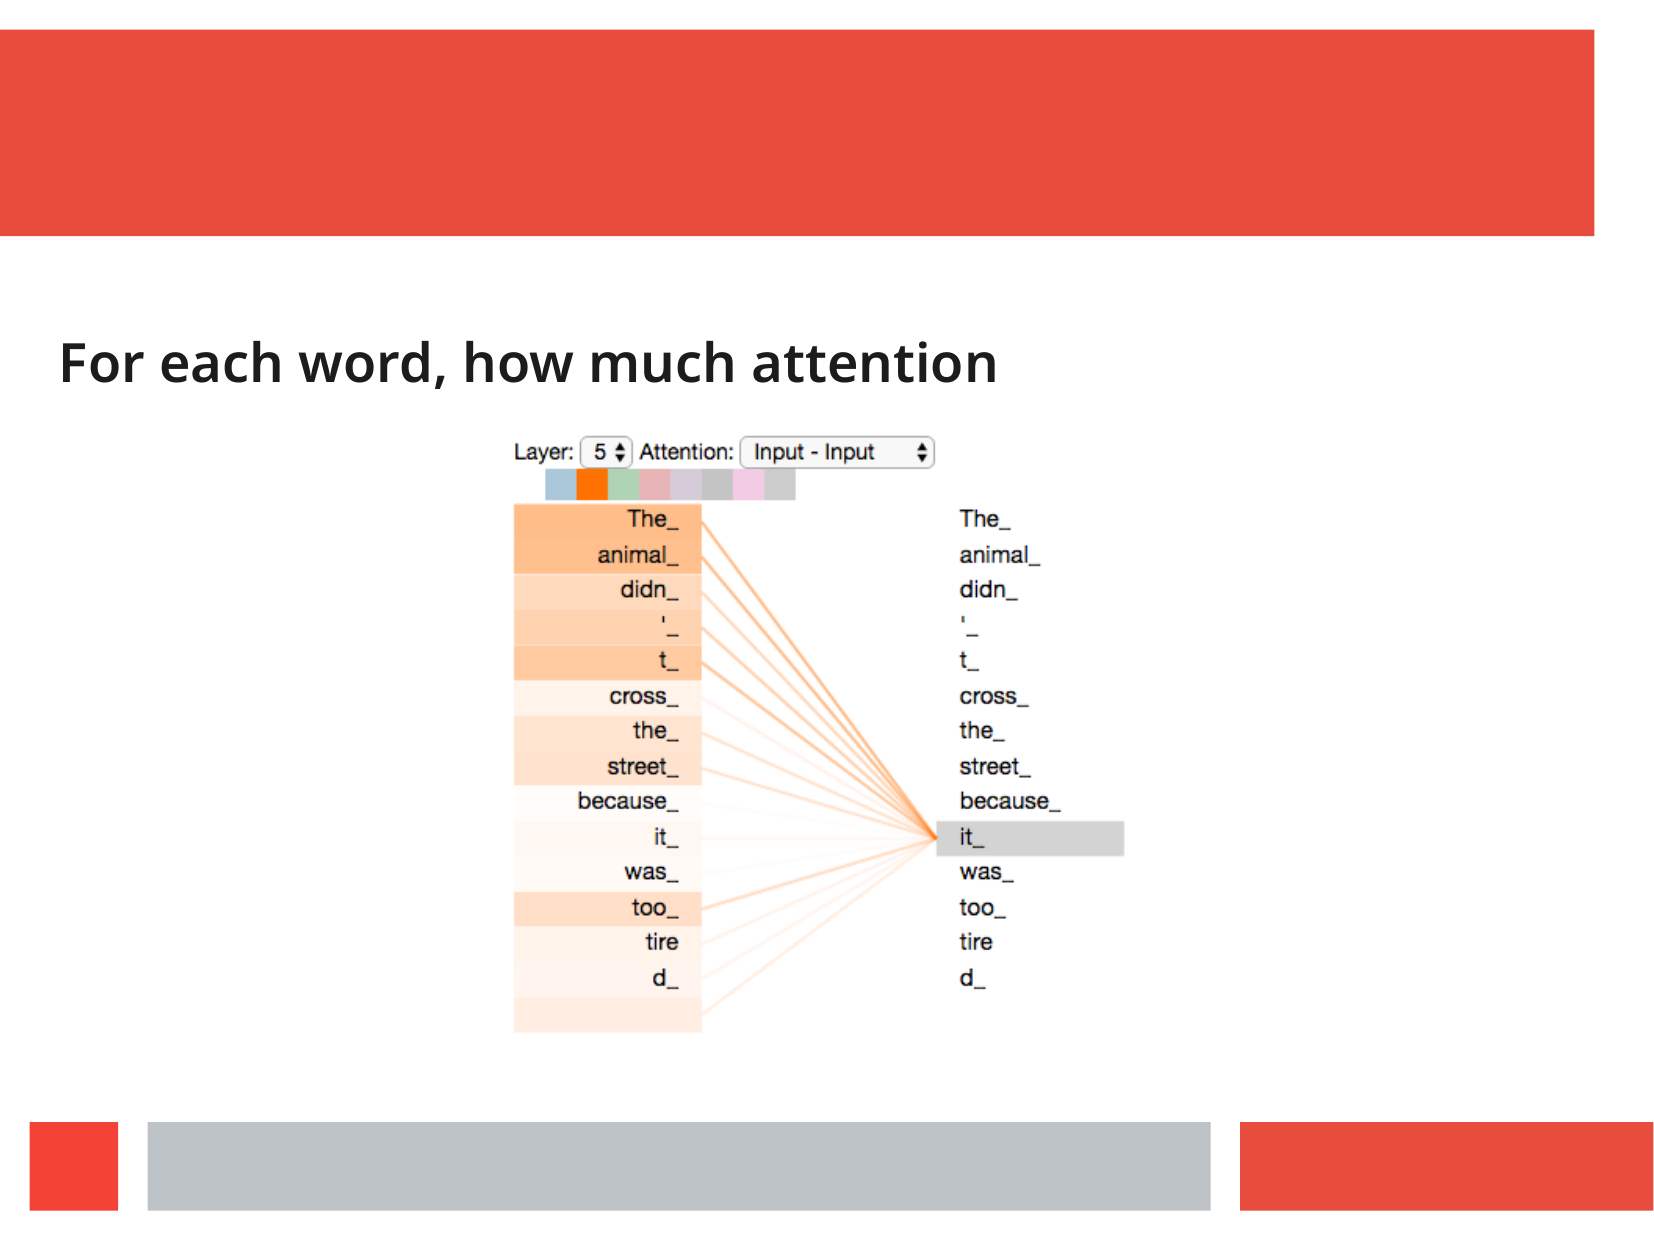

#
For each word, how much attention